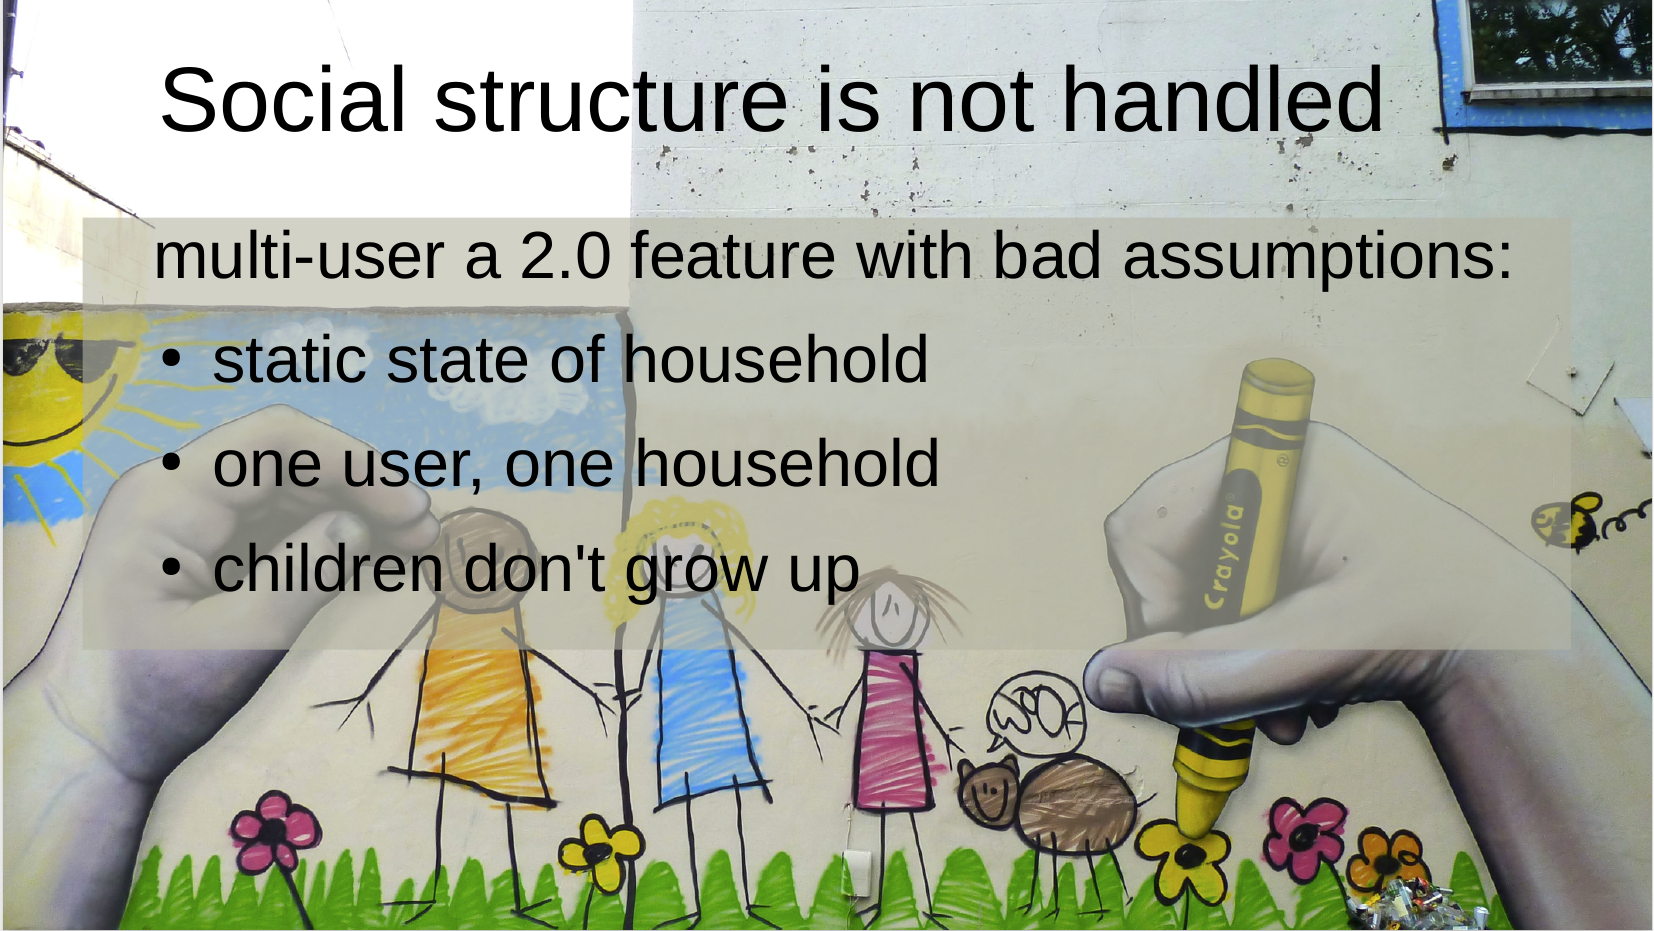

# Social structure is not handled
multi-user a 2.0 feature with bad assumptions:
static state of household
one user, one household
children don't grow up